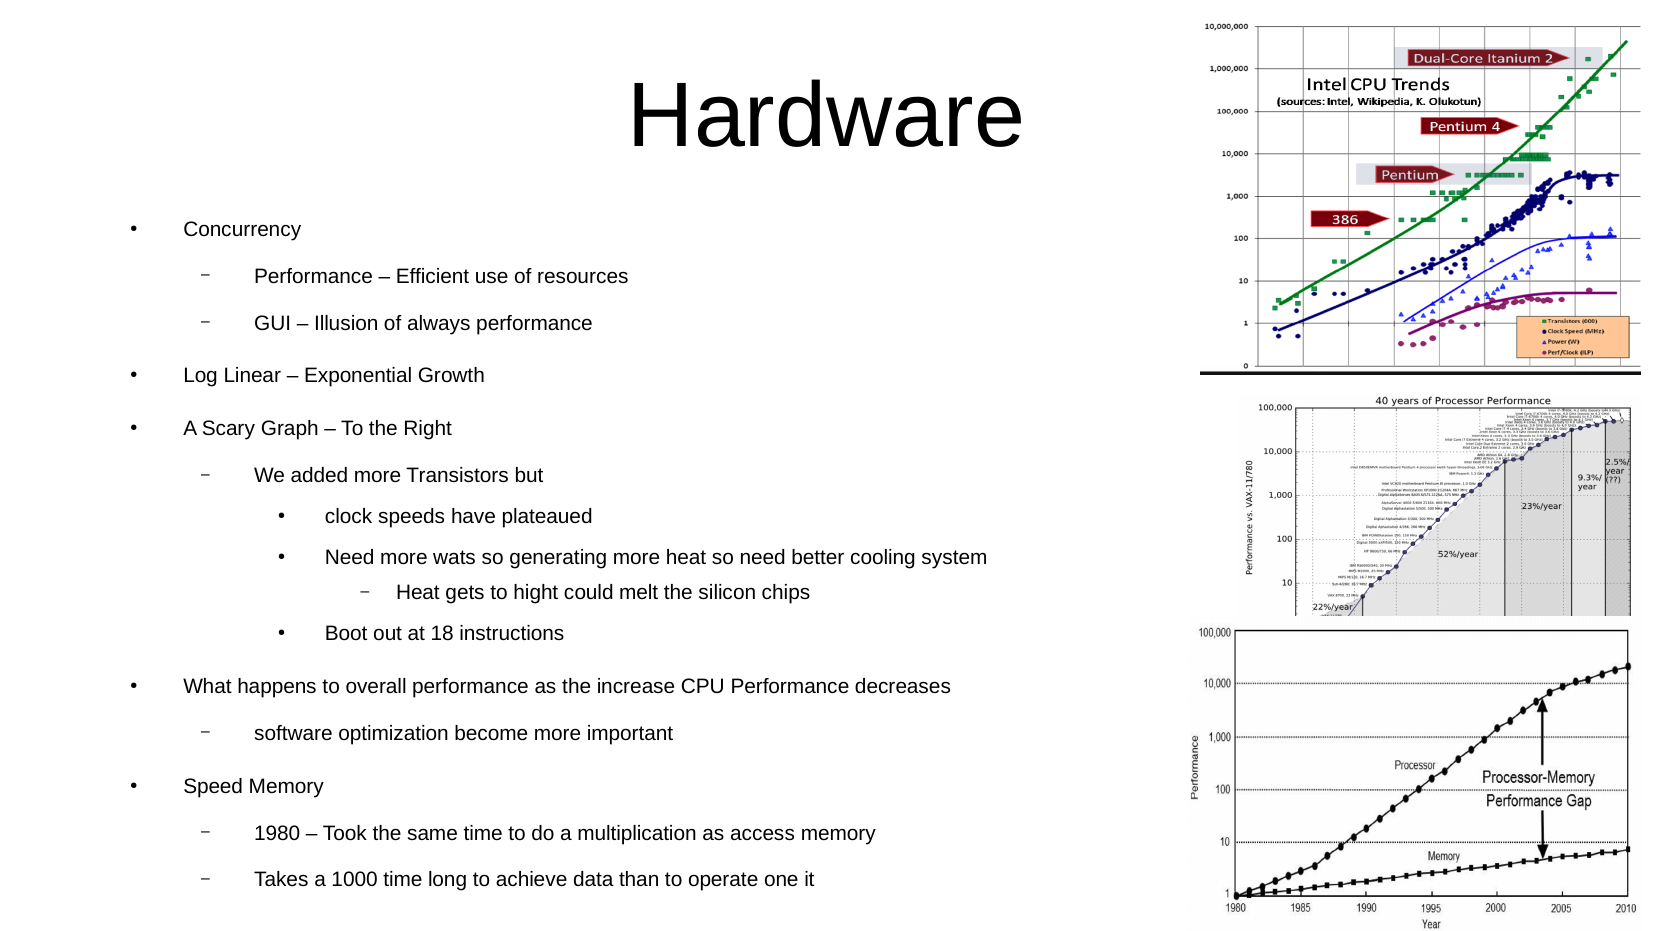

# Hardware
Concurrency
Performance – Efficient use of resources
GUI – Illusion of always performance
Log Linear – Exponential Growth
A Scary Graph – To the Right
We added more Transistors but
clock speeds have plateaued
Need more wats so generating more heat so need better cooling system
Heat gets to hight could melt the silicon chips
Boot out at 18 instructions
What happens to overall performance as the increase CPU Performance decreases
software optimization become more important
Speed Memory
1980 – Took the same time to do a multiplication as access memory
Takes a 1000 time long to achieve data than to operate one it